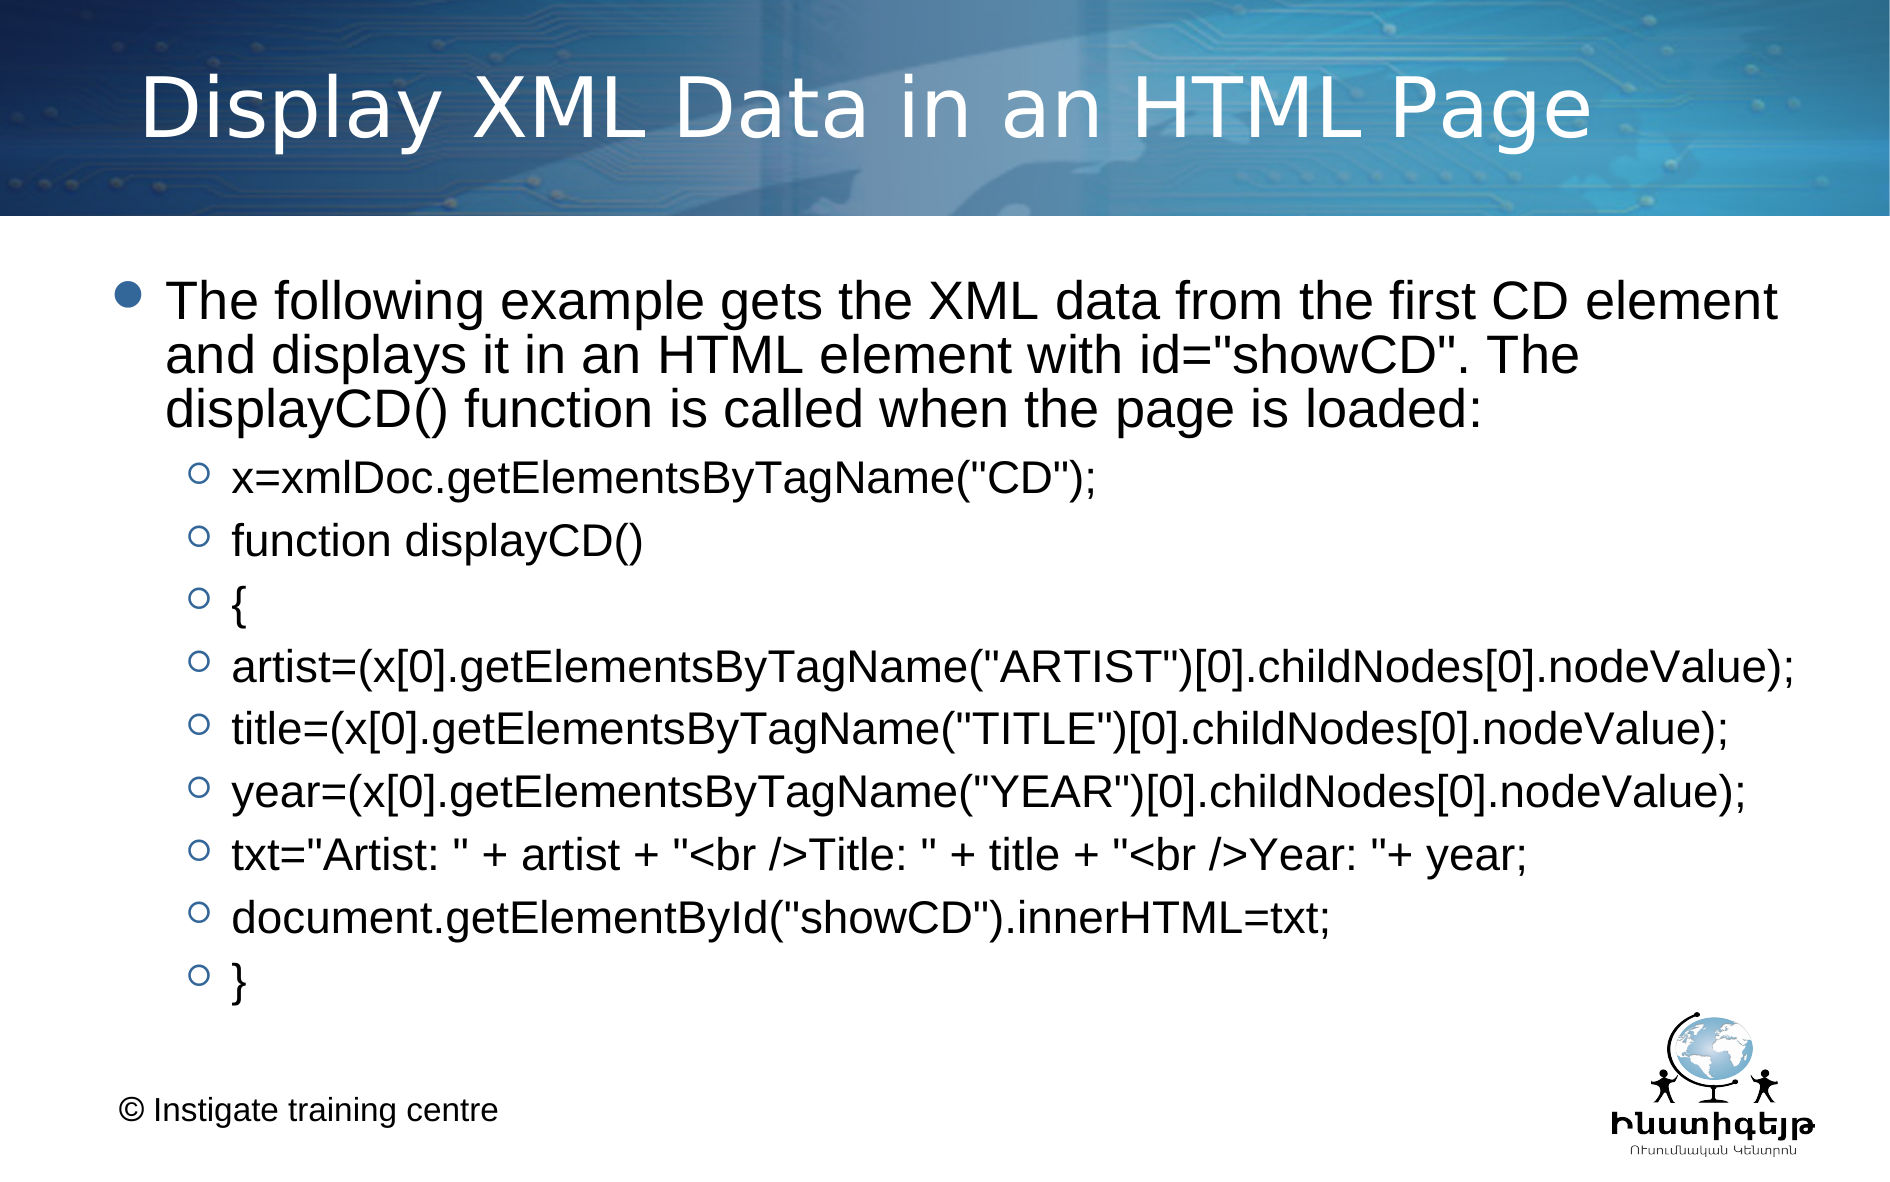

Display XML Data in an HTML Page
# The following example gets the XML data from the first CD element and displays it in an HTML element with id="showCD". The displayCD() function is called when the page is loaded:
x=xmlDoc.getElementsByTagName("CD");
function displayCD()
{
artist=(x[0].getElementsByTagName("ARTIST")[0].childNodes[0].nodeValue);
title=(x[0].getElementsByTagName("TITLE")[0].childNodes[0].nodeValue);
year=(x[0].getElementsByTagName("YEAR")[0].childNodes[0].nodeValue);
txt="Artist: " + artist + "<br />Title: " + title + "<br />Year: "+ year;
document.getElementById("showCD").innerHTML=txt;
}